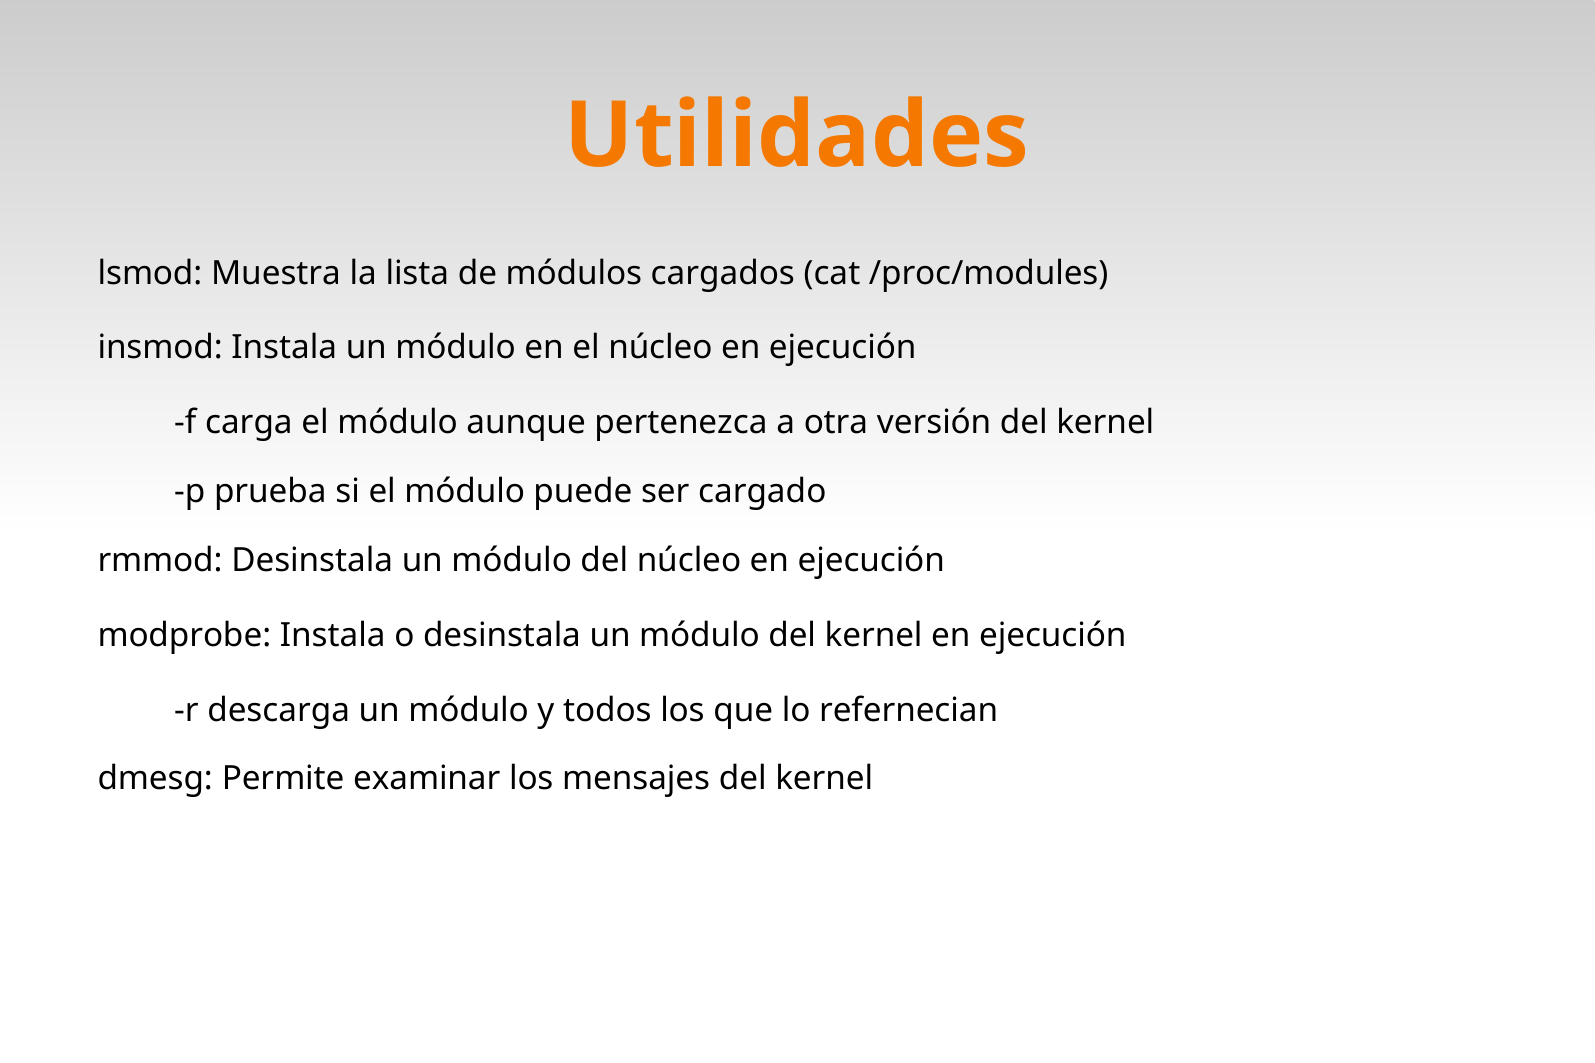

# Utilidades
lsmod: Muestra la lista de módulos cargados (cat /proc/modules)
insmod: Instala un módulo en el núcleo en ejecución
-f carga el módulo aunque pertenezca a otra versión del kernel
-p prueba si el módulo puede ser cargado
rmmod: Desinstala un módulo del núcleo en ejecución
modprobe: Instala o desinstala un módulo del kernel en ejecución
-r descarga un módulo y todos los que lo refernecian
dmesg: Permite examinar los mensajes del kernel